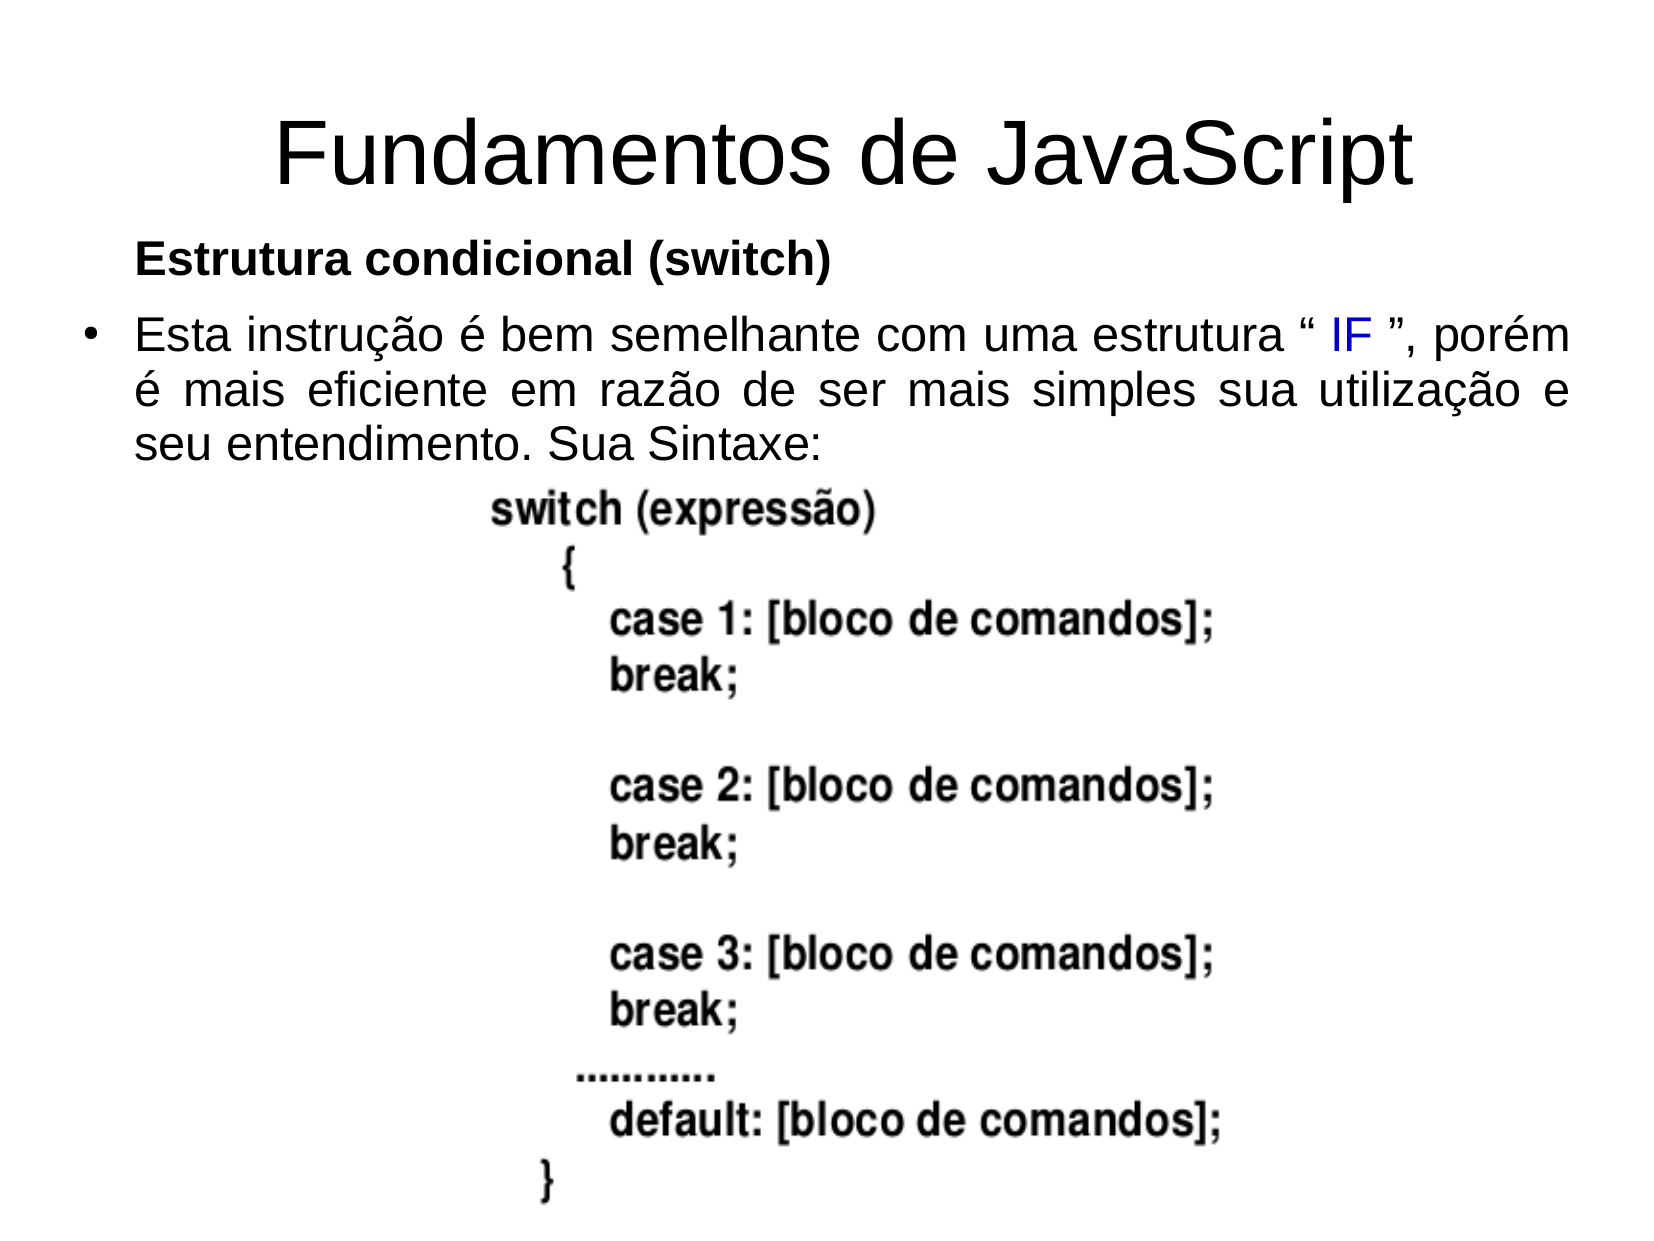

# Fundamentos de JavaScript
Estrutura condicional (switch)
Esta instrução é bem semelhante com uma estrutura “ IF ”, porém é mais eficiente em razão de ser mais simples sua utilização e seu entendimento. Sua Sintaxe: